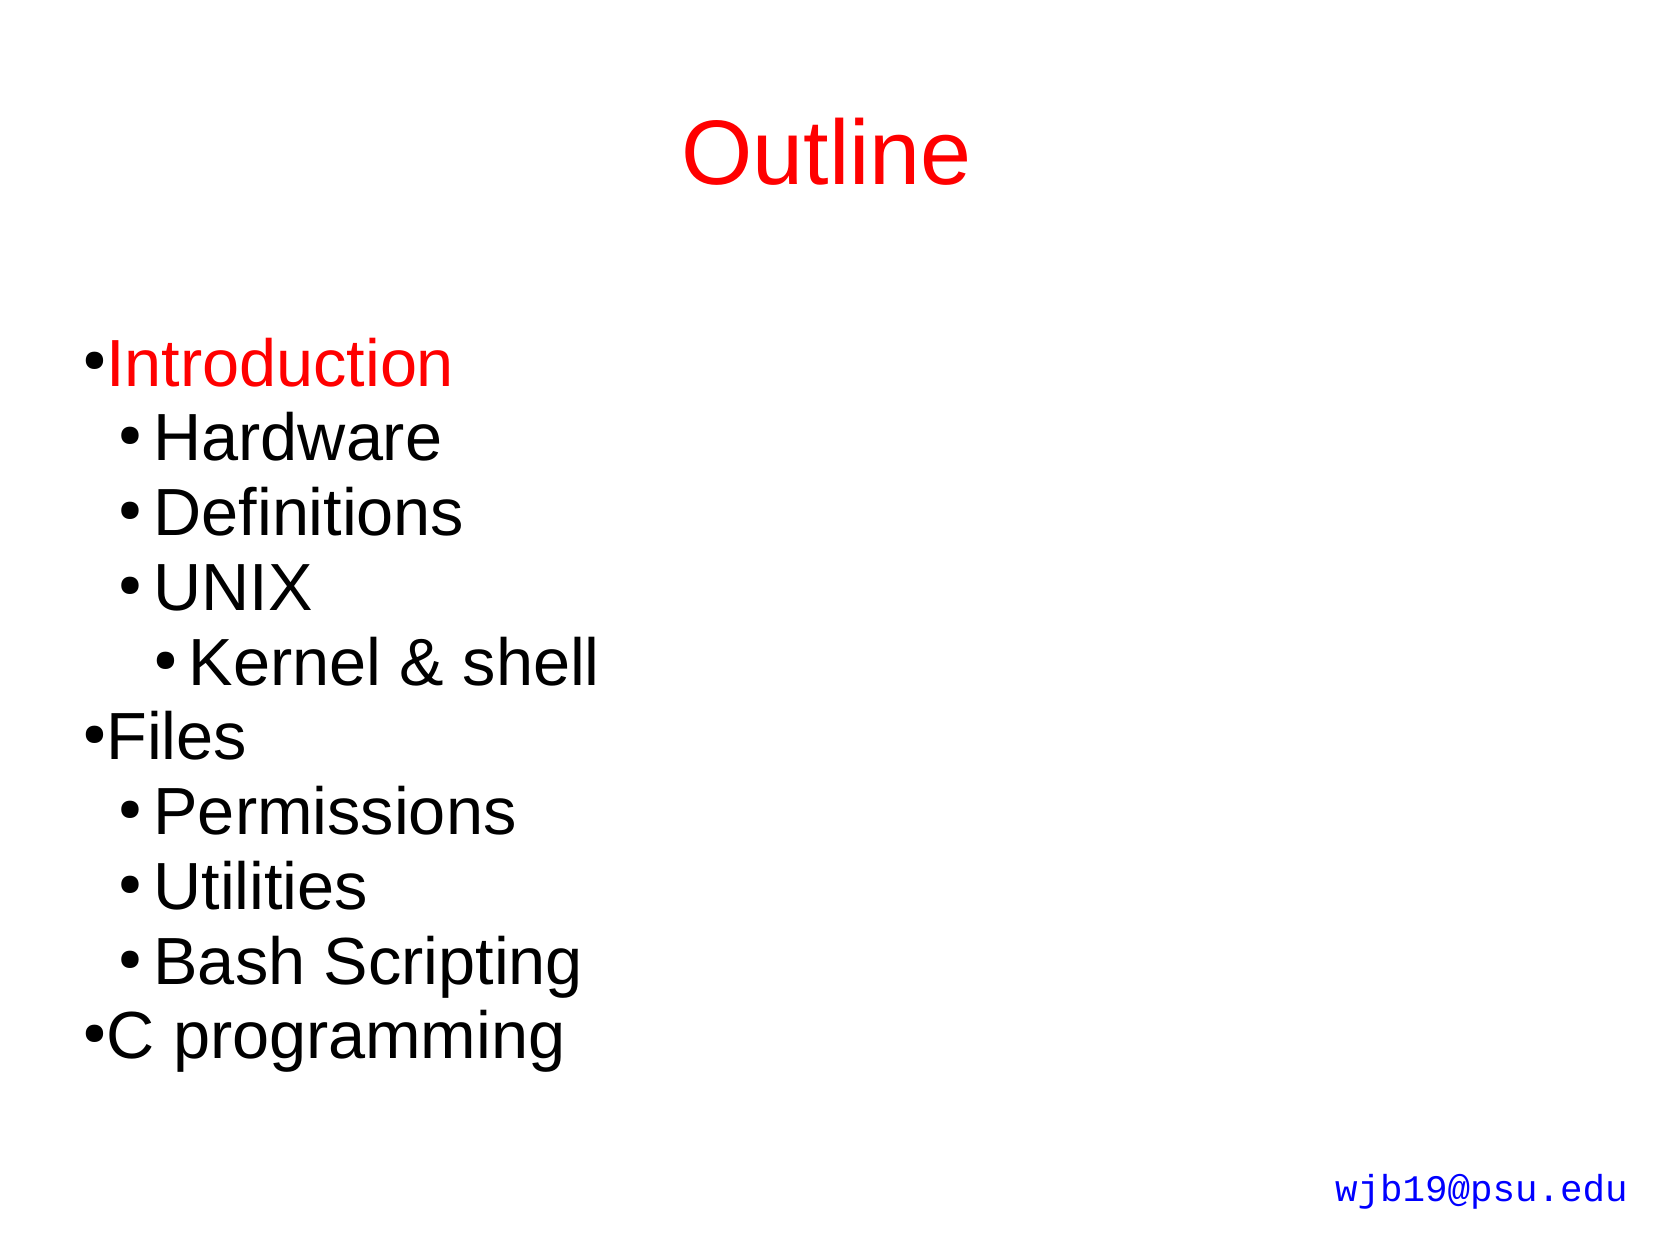

# Outline
Introduction
Hardware
Definitions
UNIX
Kernel & shell
Files
Permissions
Utilities
Bash Scripting
C programming
wjb19@psu.edu